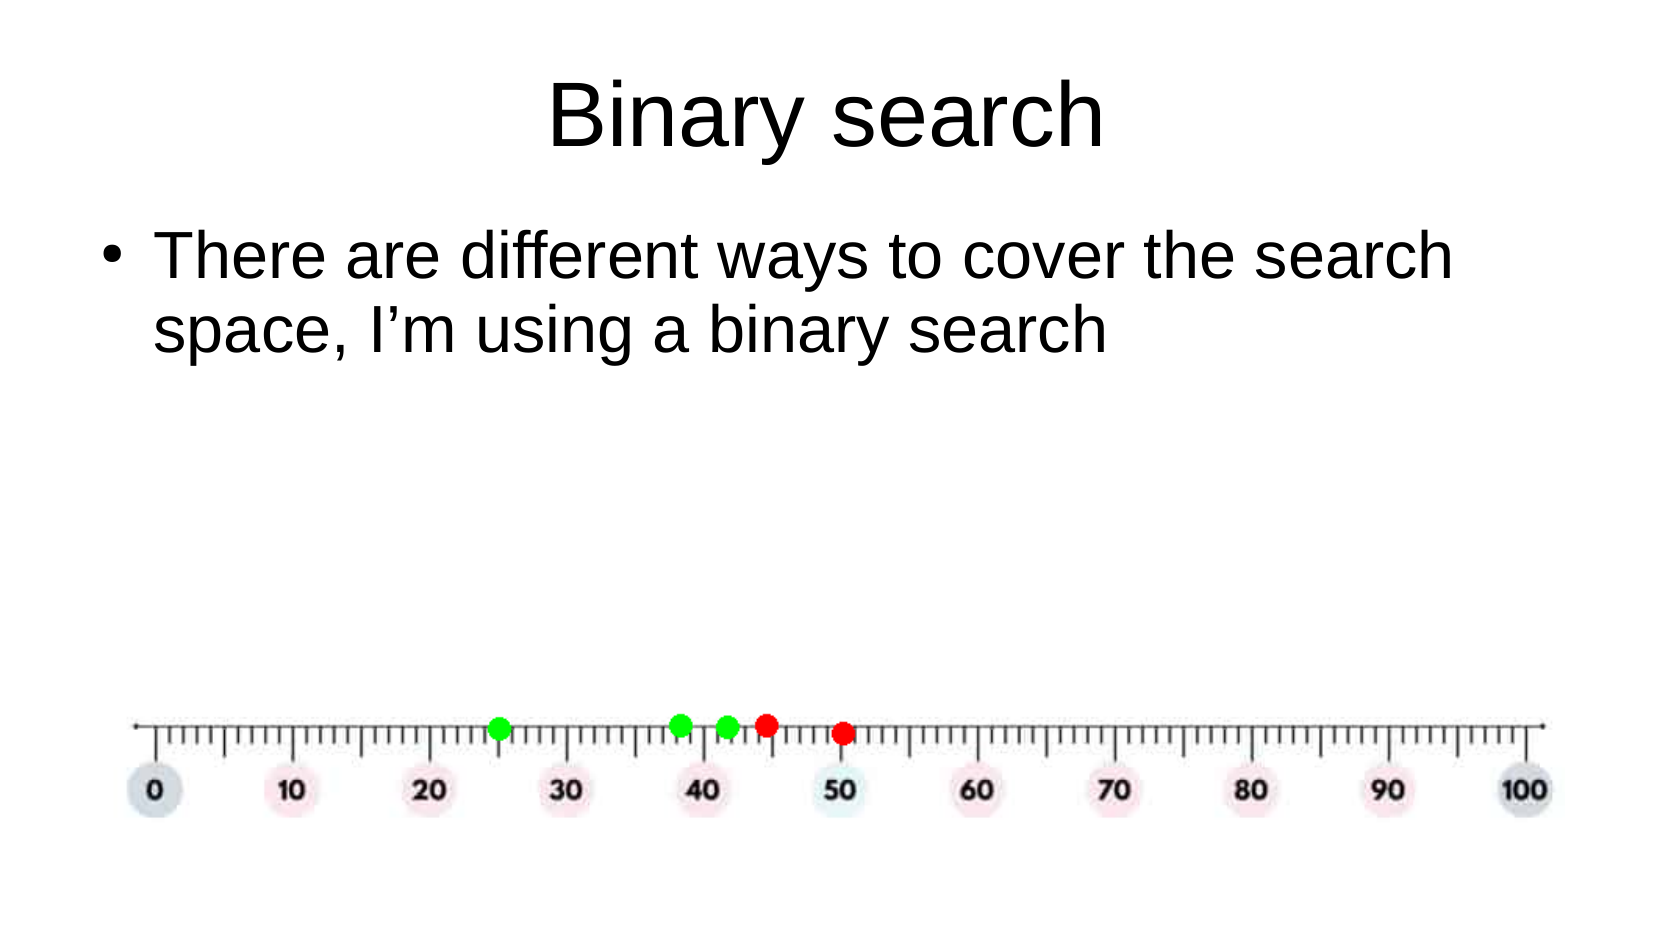

# Binary search
There are different ways to cover the search space, I’m using a binary search